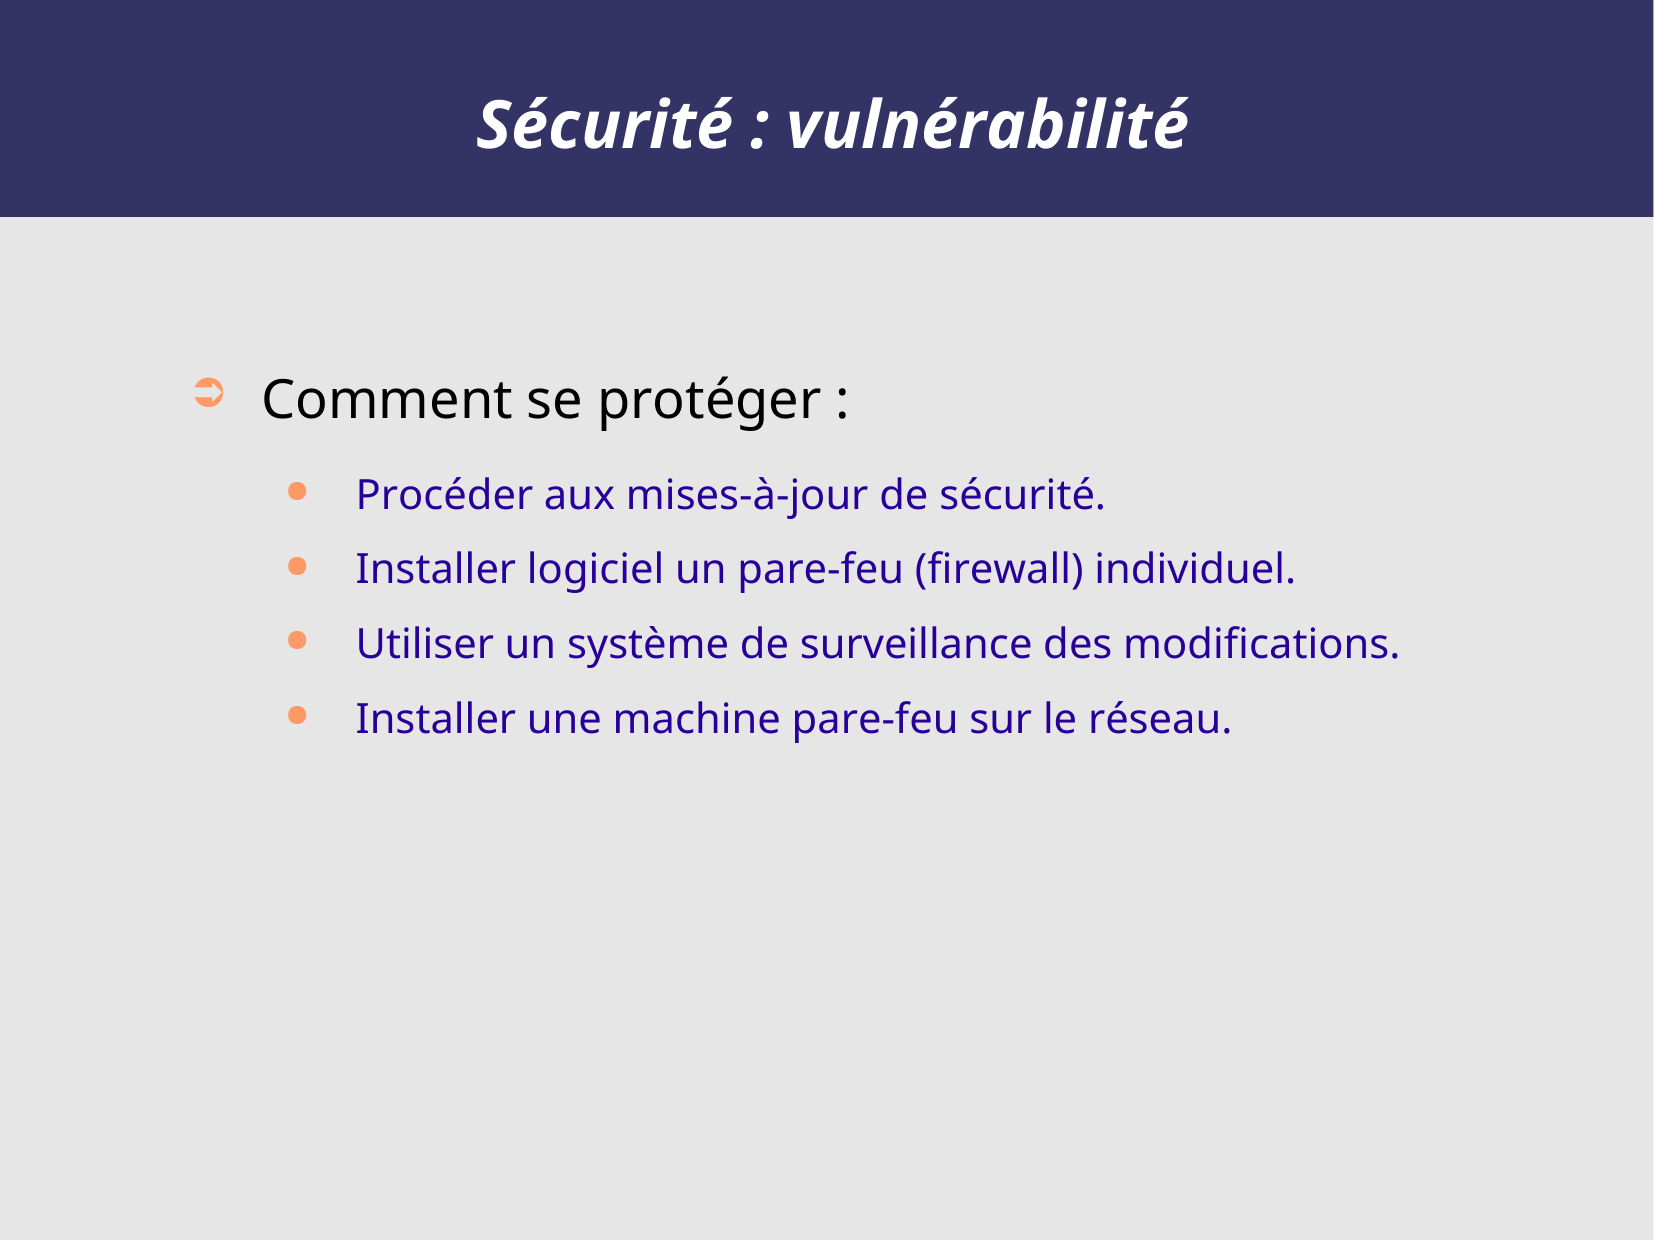

# Sécurité : vulnérabilité
Comment se protéger :
Procéder aux mises-à-jour de sécurité.
Installer logiciel un pare-feu (firewall) individuel.
Utiliser un système de surveillance des modifications.
Installer une machine pare-feu sur le réseau.